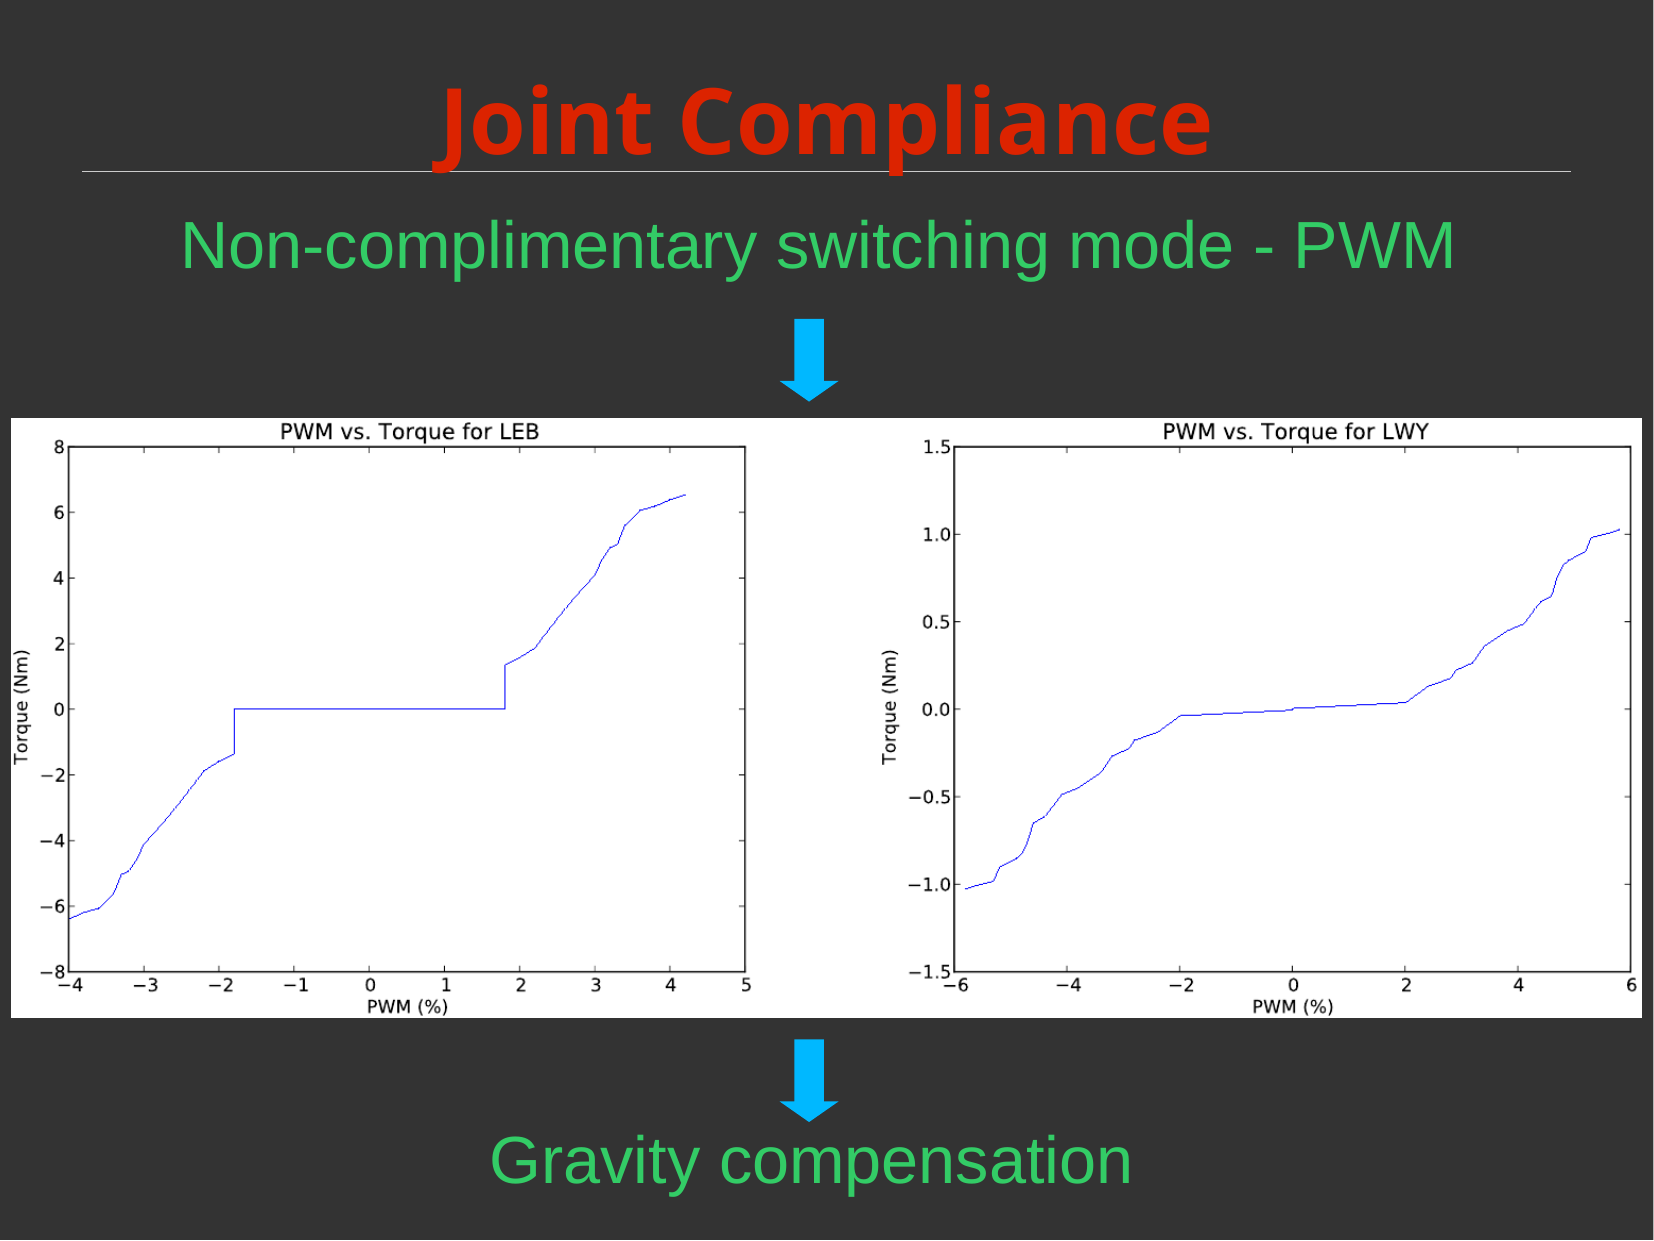

# Joint Compliance
Non-complimentary switching mode - PWM
Gravity compensation